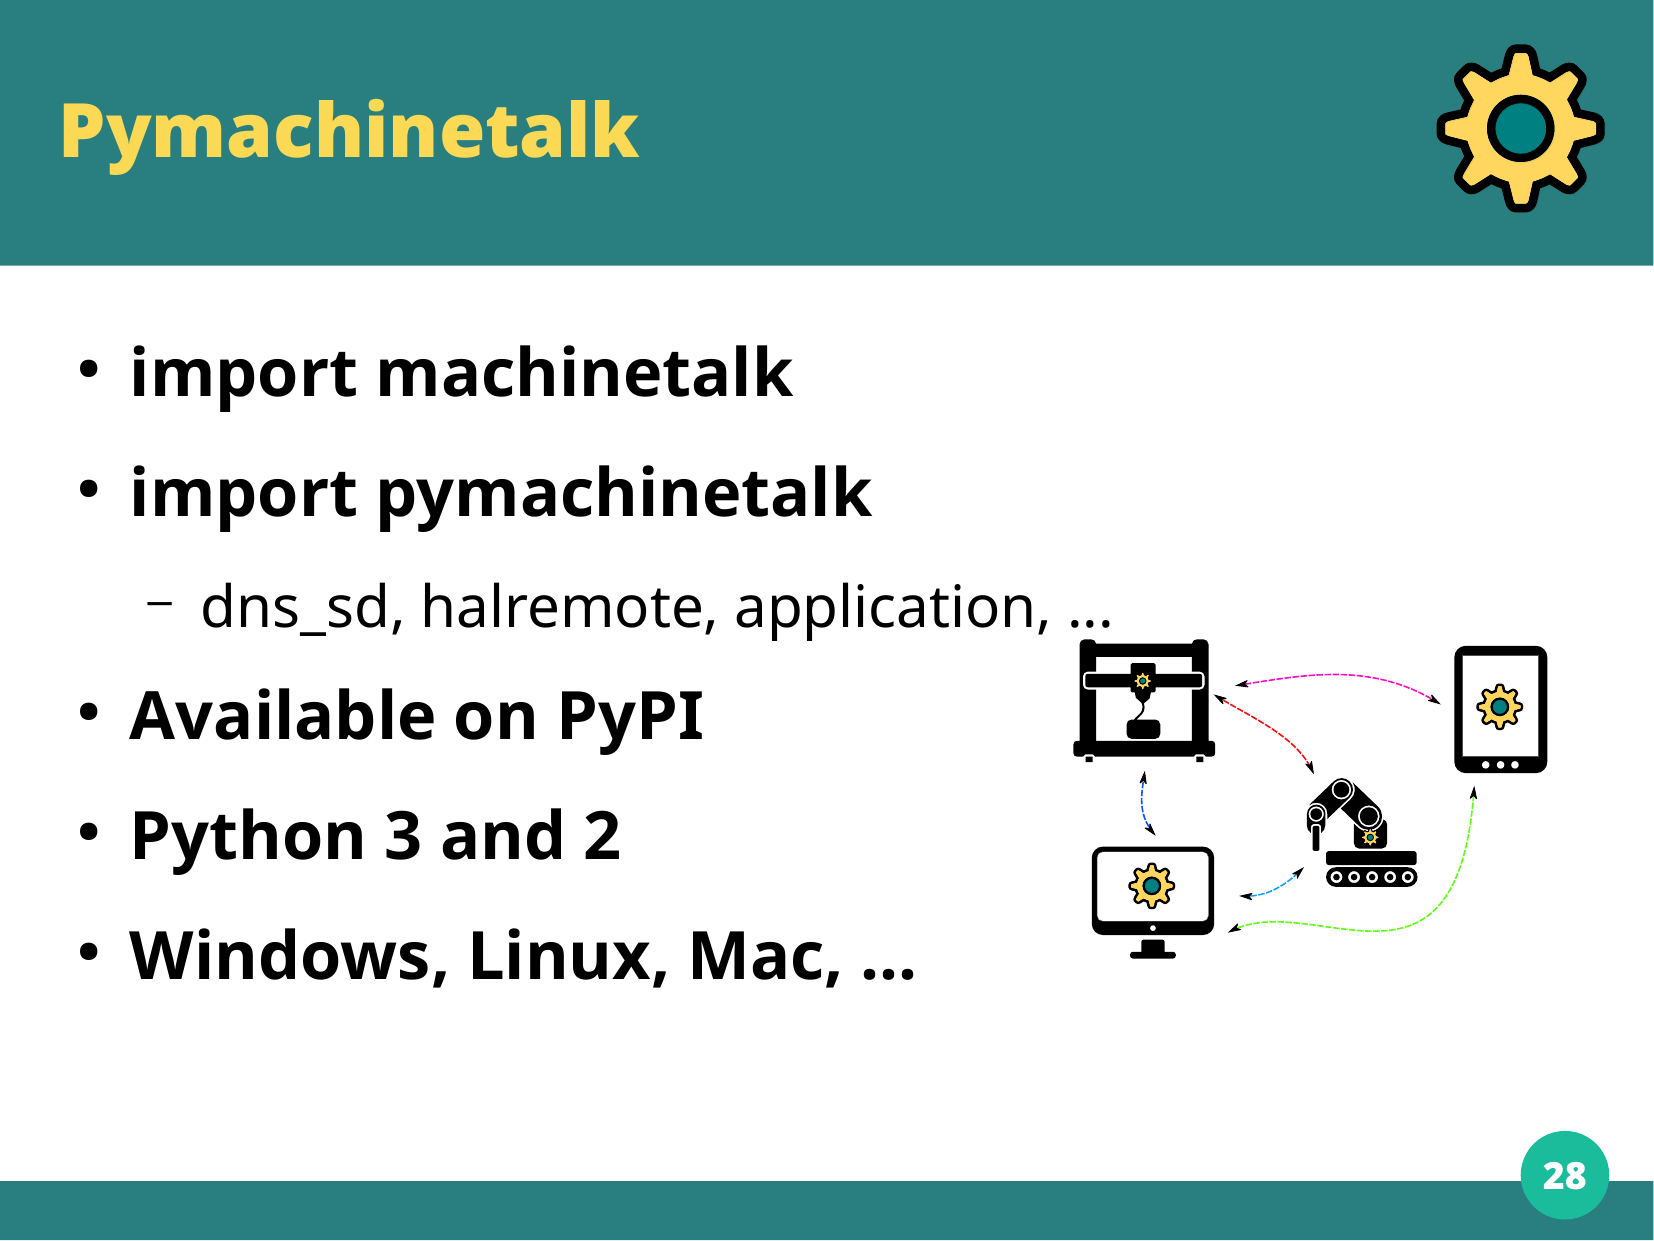

# Pymachinetalk
import machinetalk
import pymachinetalk
dns_sd, halremote, application, ...
Available on PyPI
Python 3 and 2
Windows, Linux, Mac, ...
28